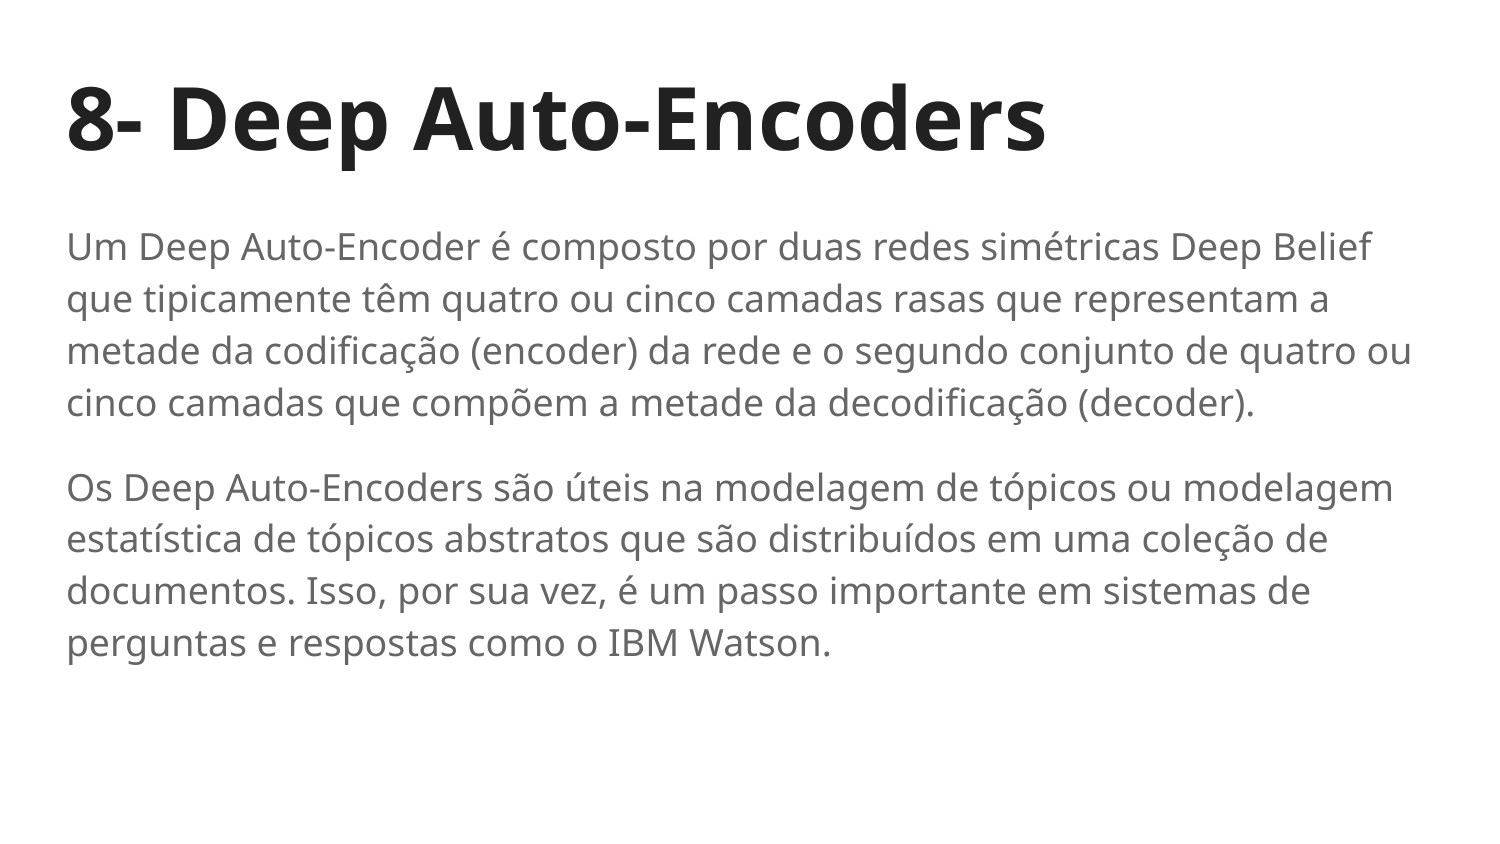

# 8- Deep Auto-Encoders
Um Deep Auto-Encoder é composto por duas redes simétricas Deep Belief que tipicamente têm quatro ou cinco camadas rasas que representam a metade da codificação (encoder) da rede e o segundo conjunto de quatro ou cinco camadas que compõem a metade da decodificação (decoder).
Os Deep Auto-Encoders são úteis na modelagem de tópicos ou modelagem estatística de tópicos abstratos que são distribuídos em uma coleção de documentos. Isso, por sua vez, é um passo importante em sistemas de perguntas e respostas como o IBM Watson.